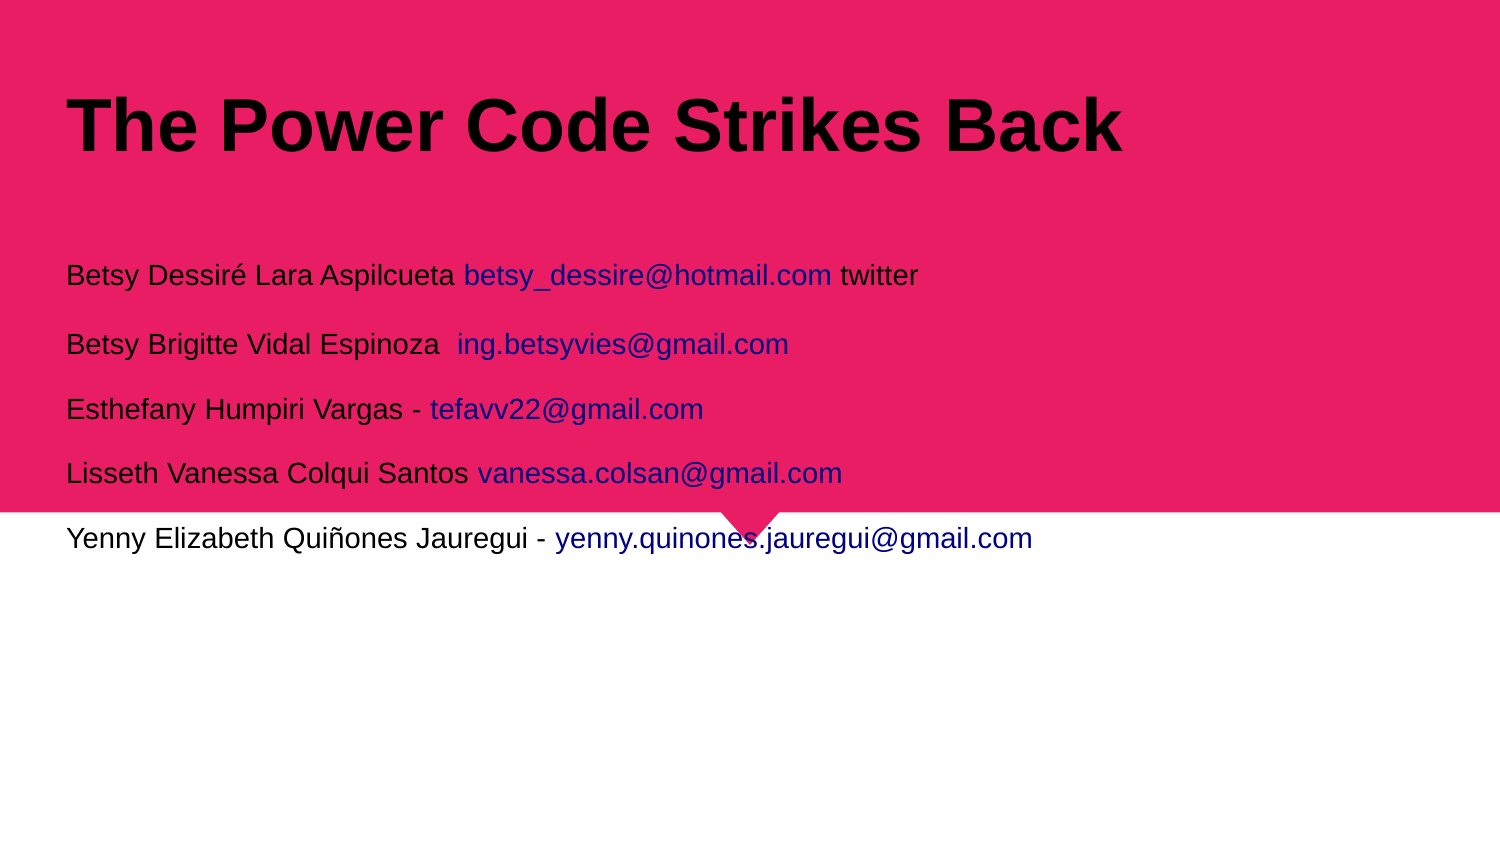

# The Power Code Strikes Back
Betsy Dessiré Lara Aspilcueta betsy_dessire@hotmail.com twitter
Betsy Brigitte Vidal Espinoza ing.betsyvies@gmail.com
Esthefany Humpiri Vargas - tefavv22@gmail.com
Lisseth Vanessa Colqui Santos vanessa.colsan@gmail.com
Yenny Elizabeth Quiñones Jauregui - yenny.quinones.jauregui@gmail.com